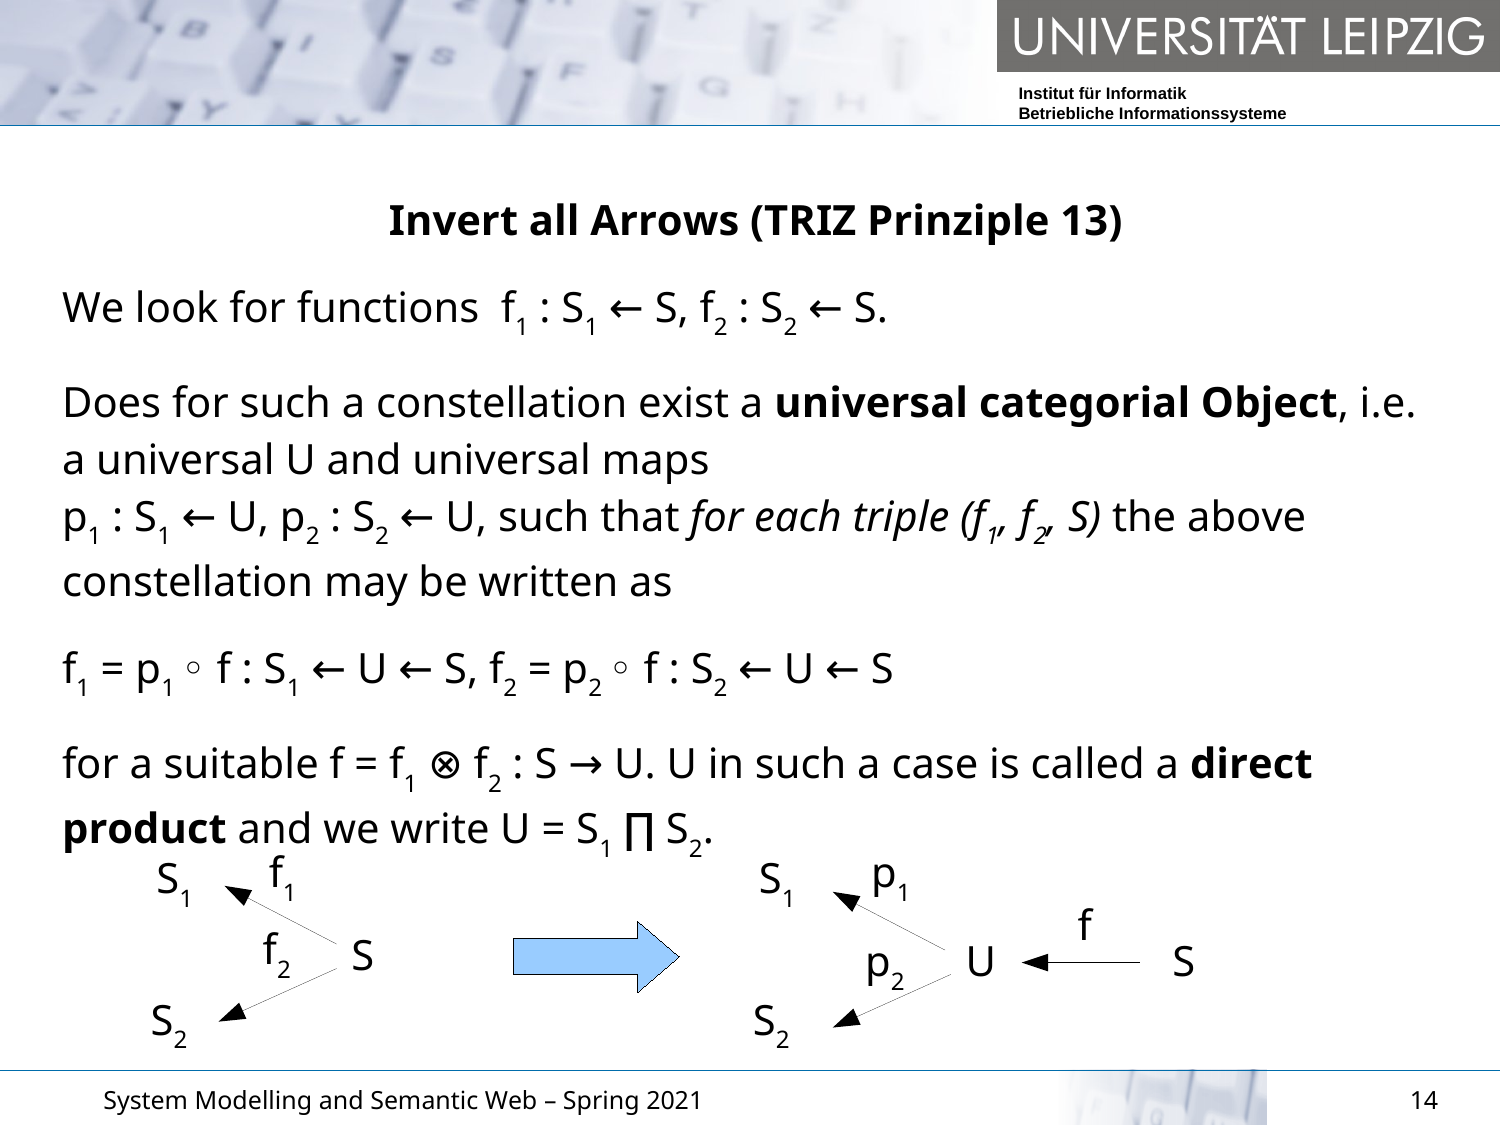

# Invert all Arrows (TRIZ Prinziple 13)
We look for functions f1 : S1 ← S, f2 : S2 ← S.
Does for such a constellation exist a universal categorial Object, i.e. a universal U and universal maps
p1 : S1 ← U, p2 : S2 ← U, such that for each triple (f1, f2, S) the above constellation may be written as
f1 = p1 ◦ f : S1 ← U ← S, f2 = p2 ◦ f : S2 ← U ← S
for a suitable f = f1 ⊗ f2 : S → U. U in such a case is called a direct product and we write U = S1 ∏ S2.
f1
p1
S1
S1
f
f2
S
U
S
p2
S2
S2
System Modelling and Semantic Web – Spring 2021
14